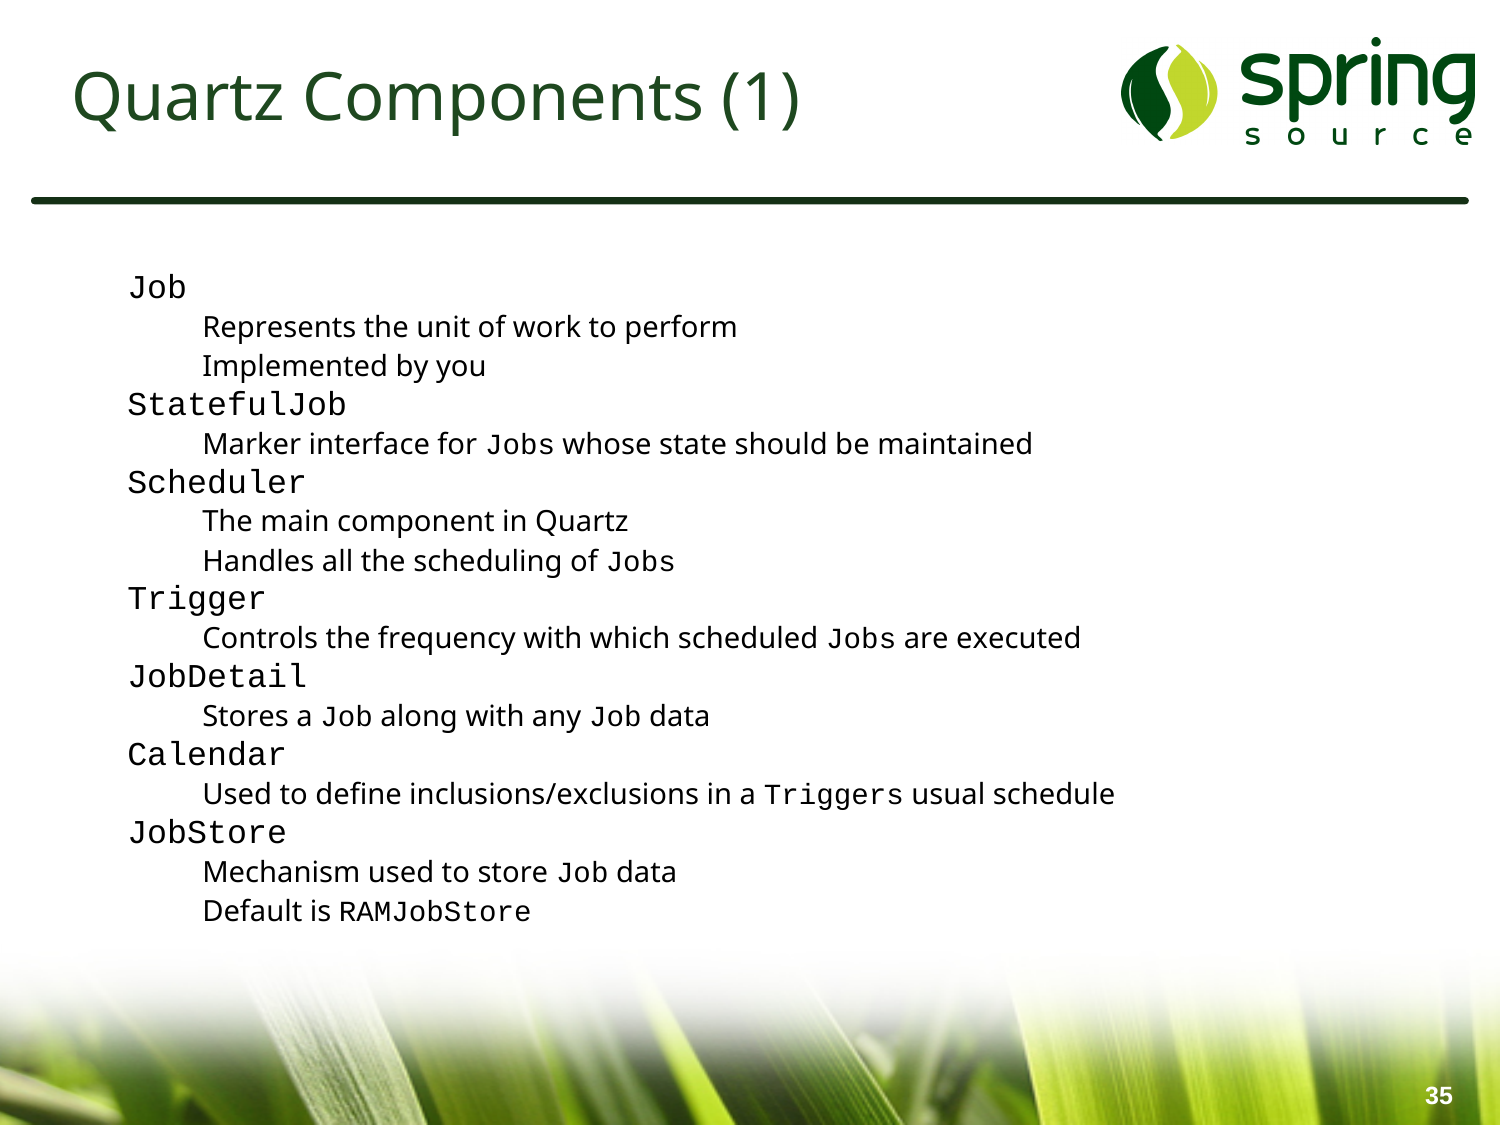

# Quartz Components (1)
Job
Represents the unit of work to perform
Implemented by you
StatefulJob
Marker interface for Jobs whose state should be maintained
Scheduler
The main component in Quartz
Handles all the scheduling of Jobs
Trigger
Controls the frequency with which scheduled Jobs are executed
JobDetail
Stores a Job along with any Job data
Calendar
Used to define inclusions/exclusions in a Triggers usual schedule
JobStore
Mechanism used to store Job data
Default is RAMJobStore